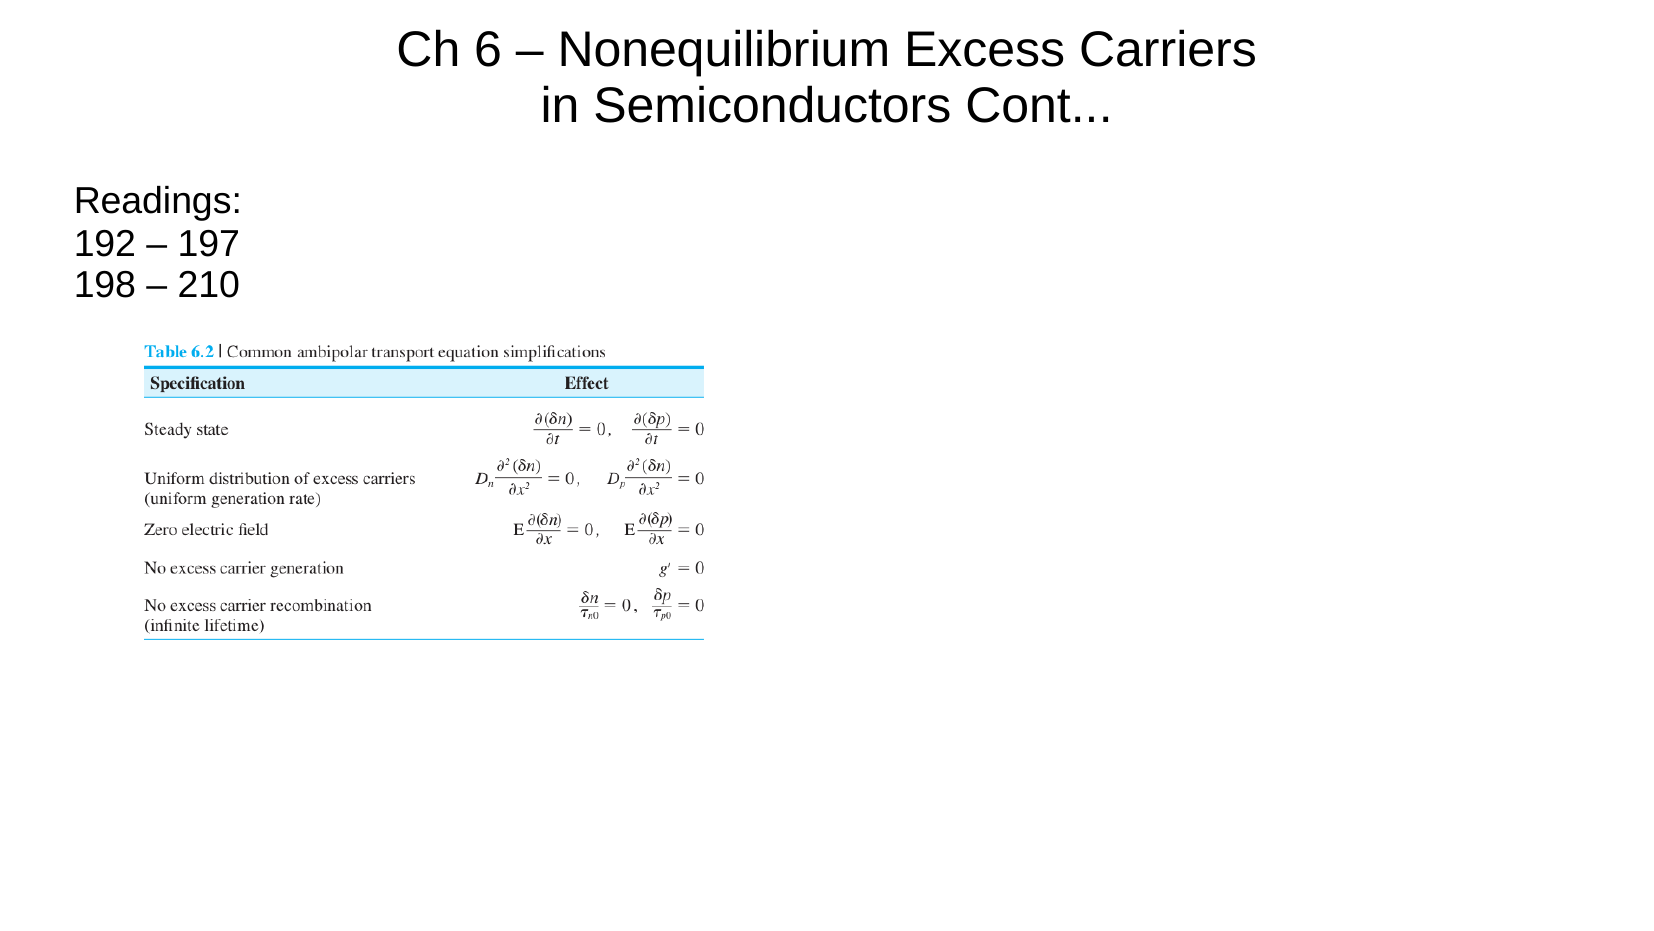

# Ch 6 – Nonequilibrium Excess Carriers in Semiconductors Cont...
Readings:
192 – 197
198 – 210